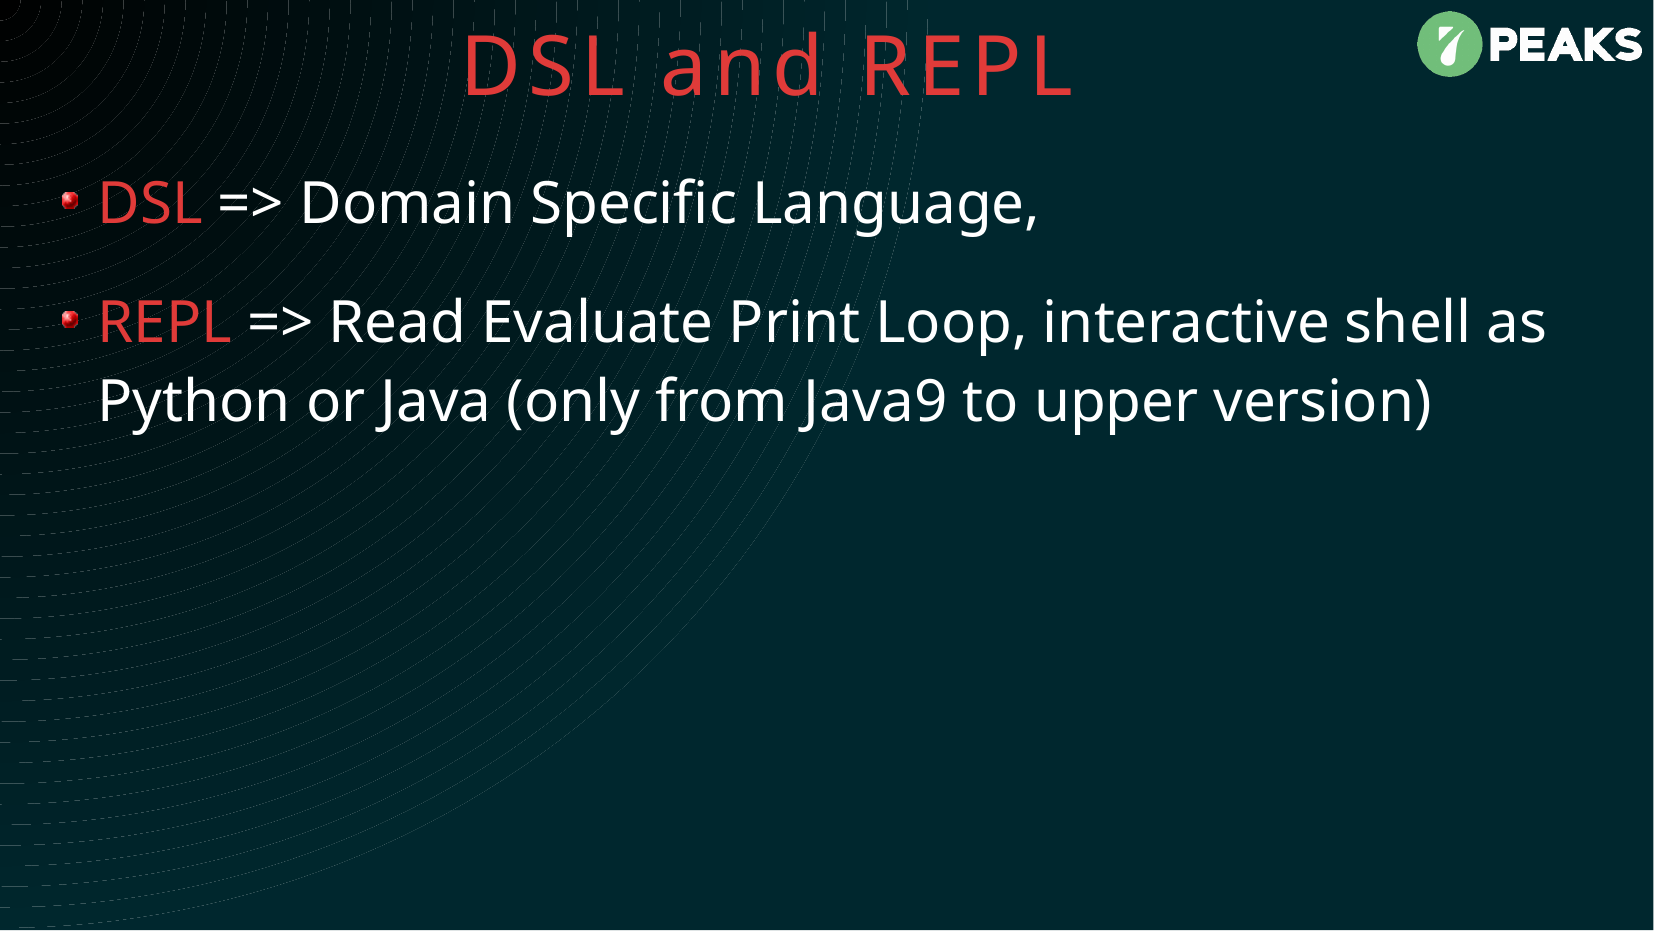

DSL and REPL
DSL => Domain Specific Language,
REPL => Read Evaluate Print Loop, interactive shell as Python or Java (only from Java9 to upper version)